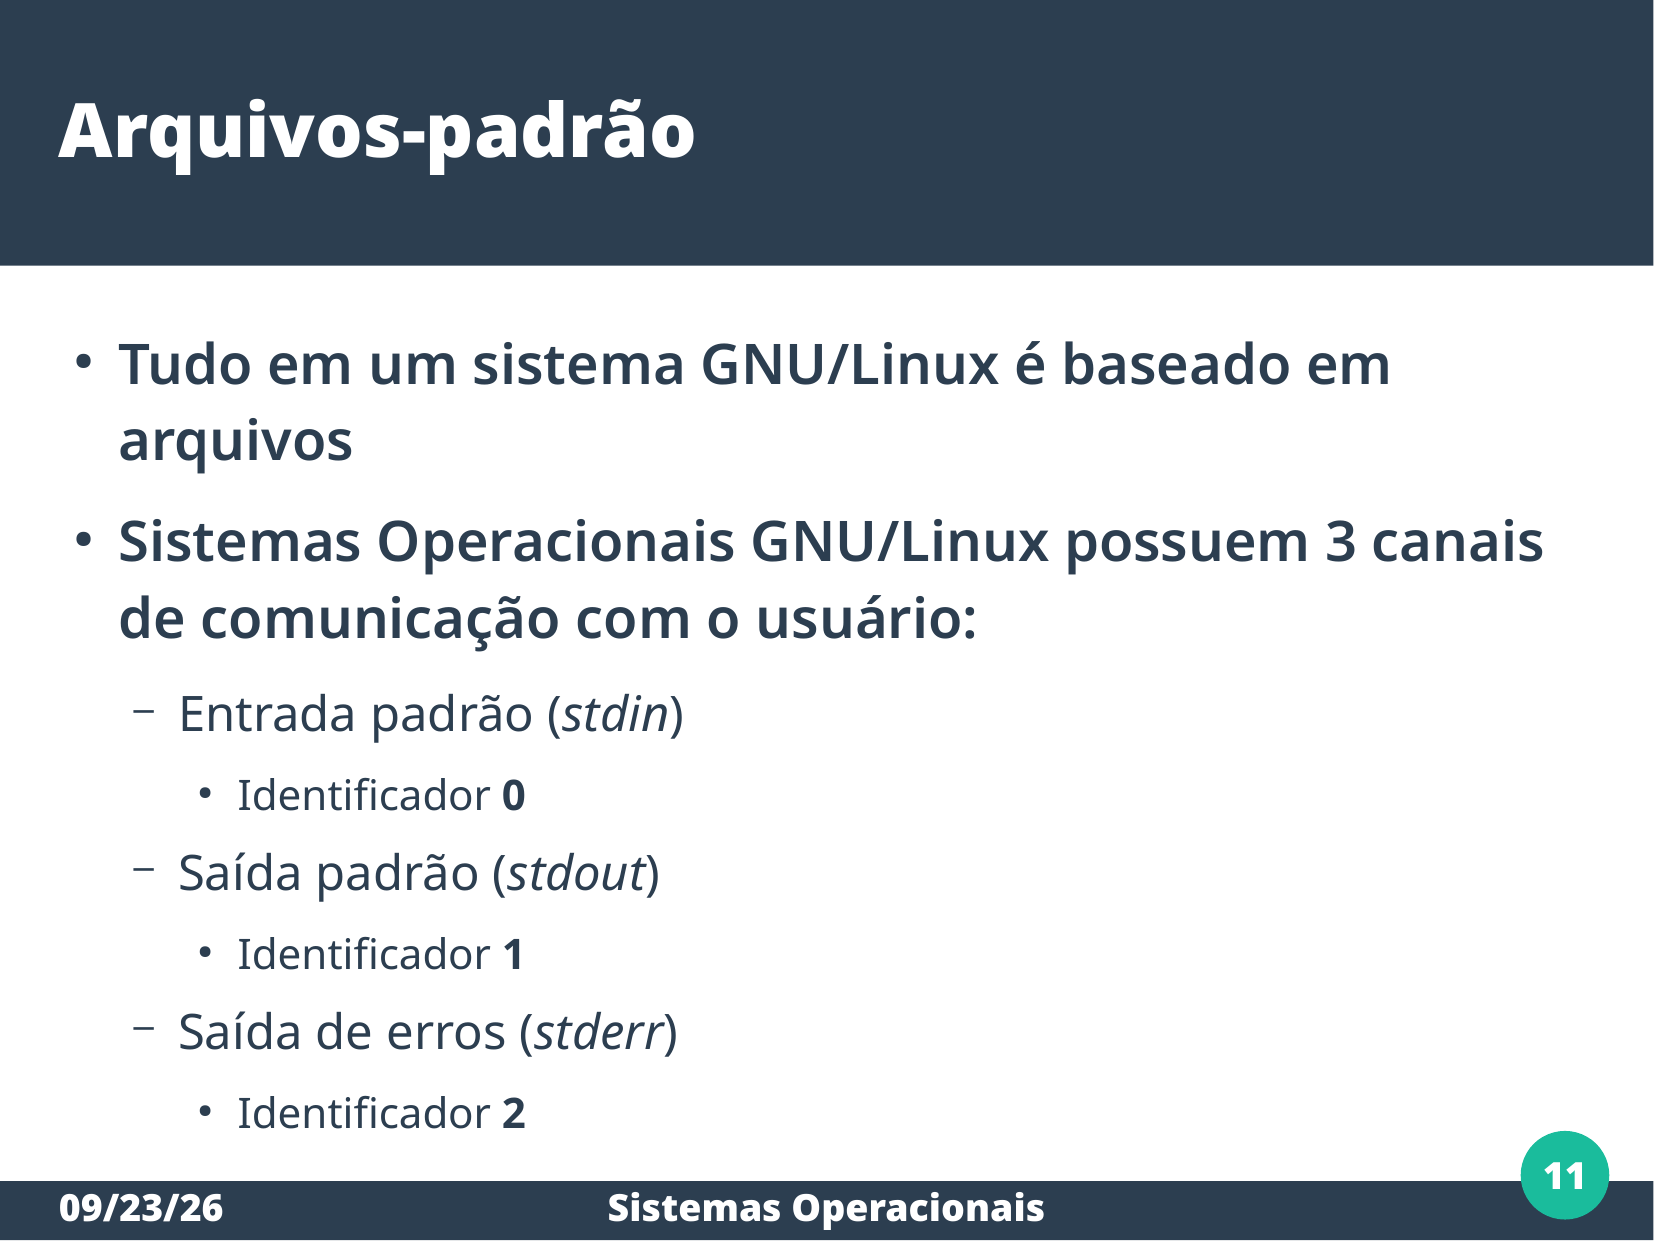

# Arquivos-padrão
Tudo em um sistema GNU/Linux é baseado em arquivos
Sistemas Operacionais GNU/Linux possuem 3 canais de comunicação com o usuário:
Entrada padrão (stdin)
Identificador 0
Saída padrão (stdout)
Identificador 1
Saída de erros (stderr)
Identificador 2
11
Sistemas Operacionais